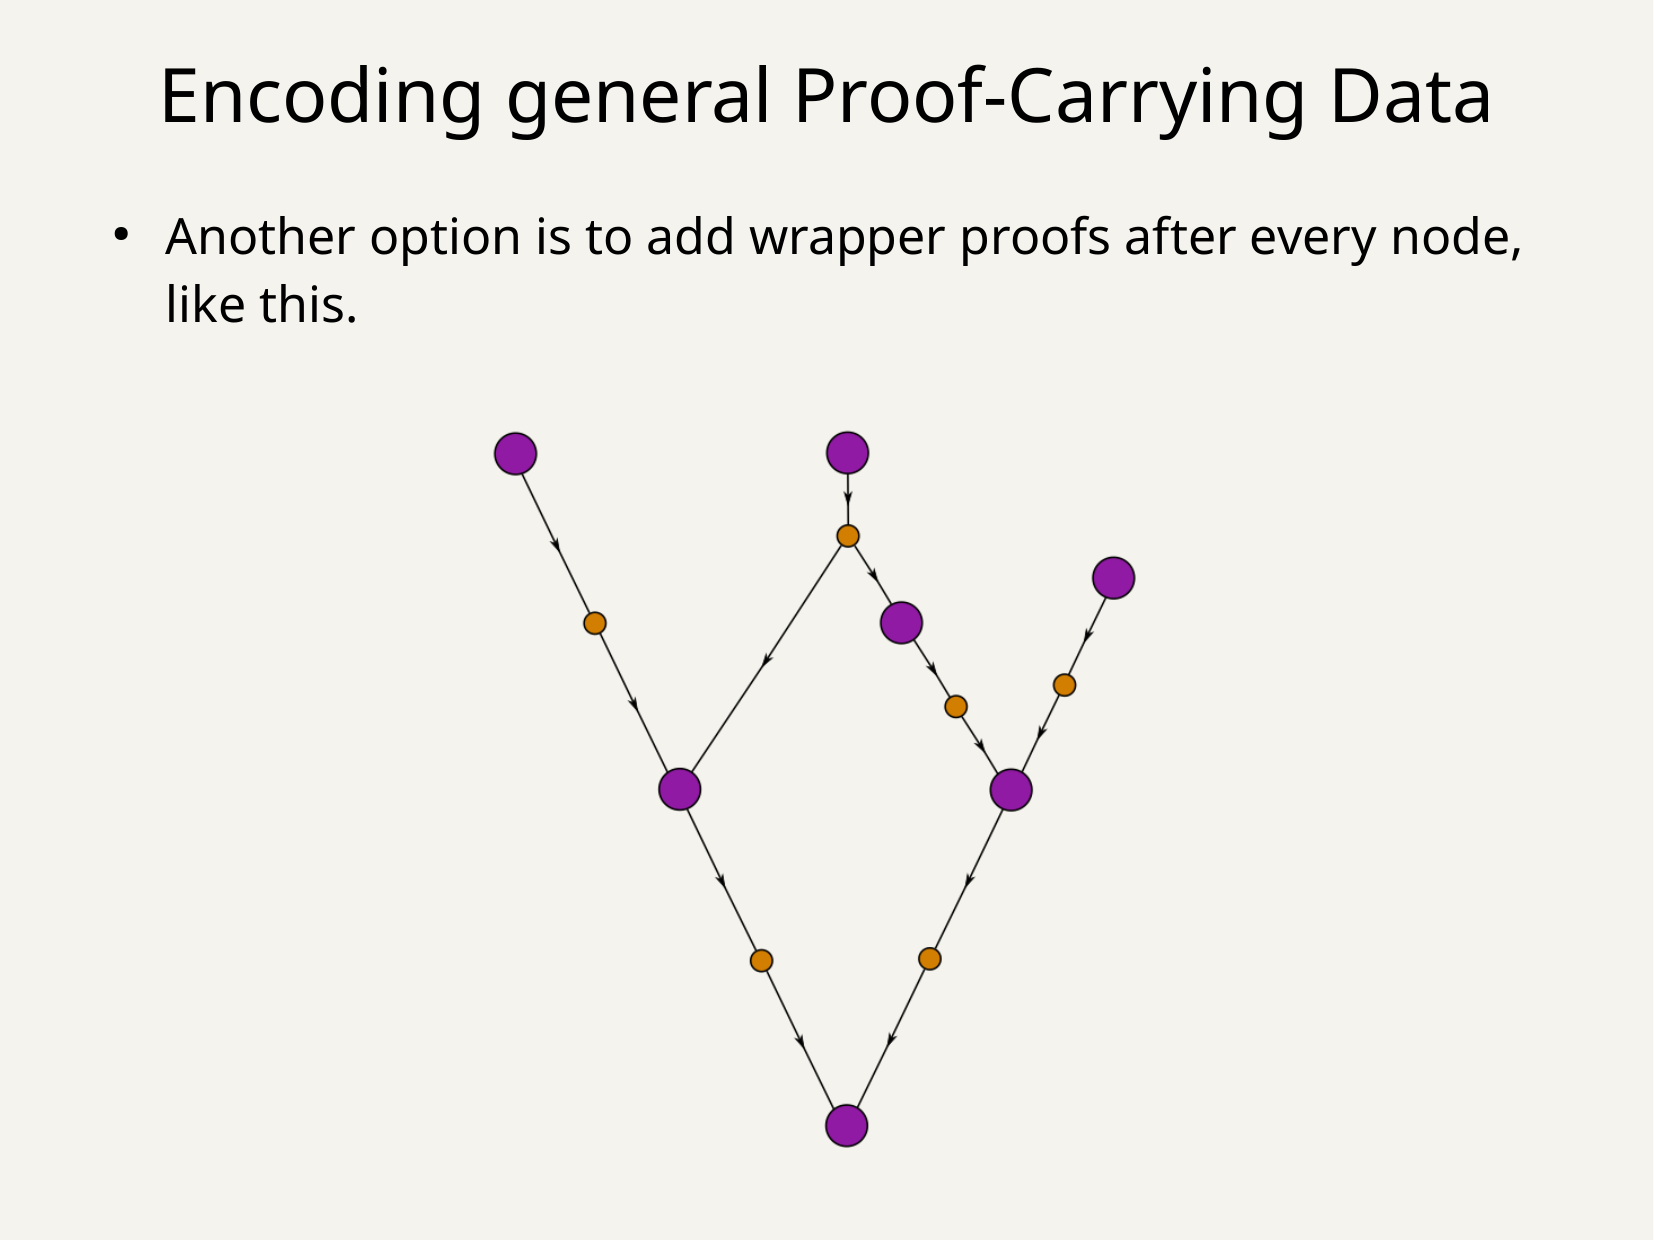

# Encoding general Proof-Carrying Data
Another option is to add wrapper proofs after every node, like this.